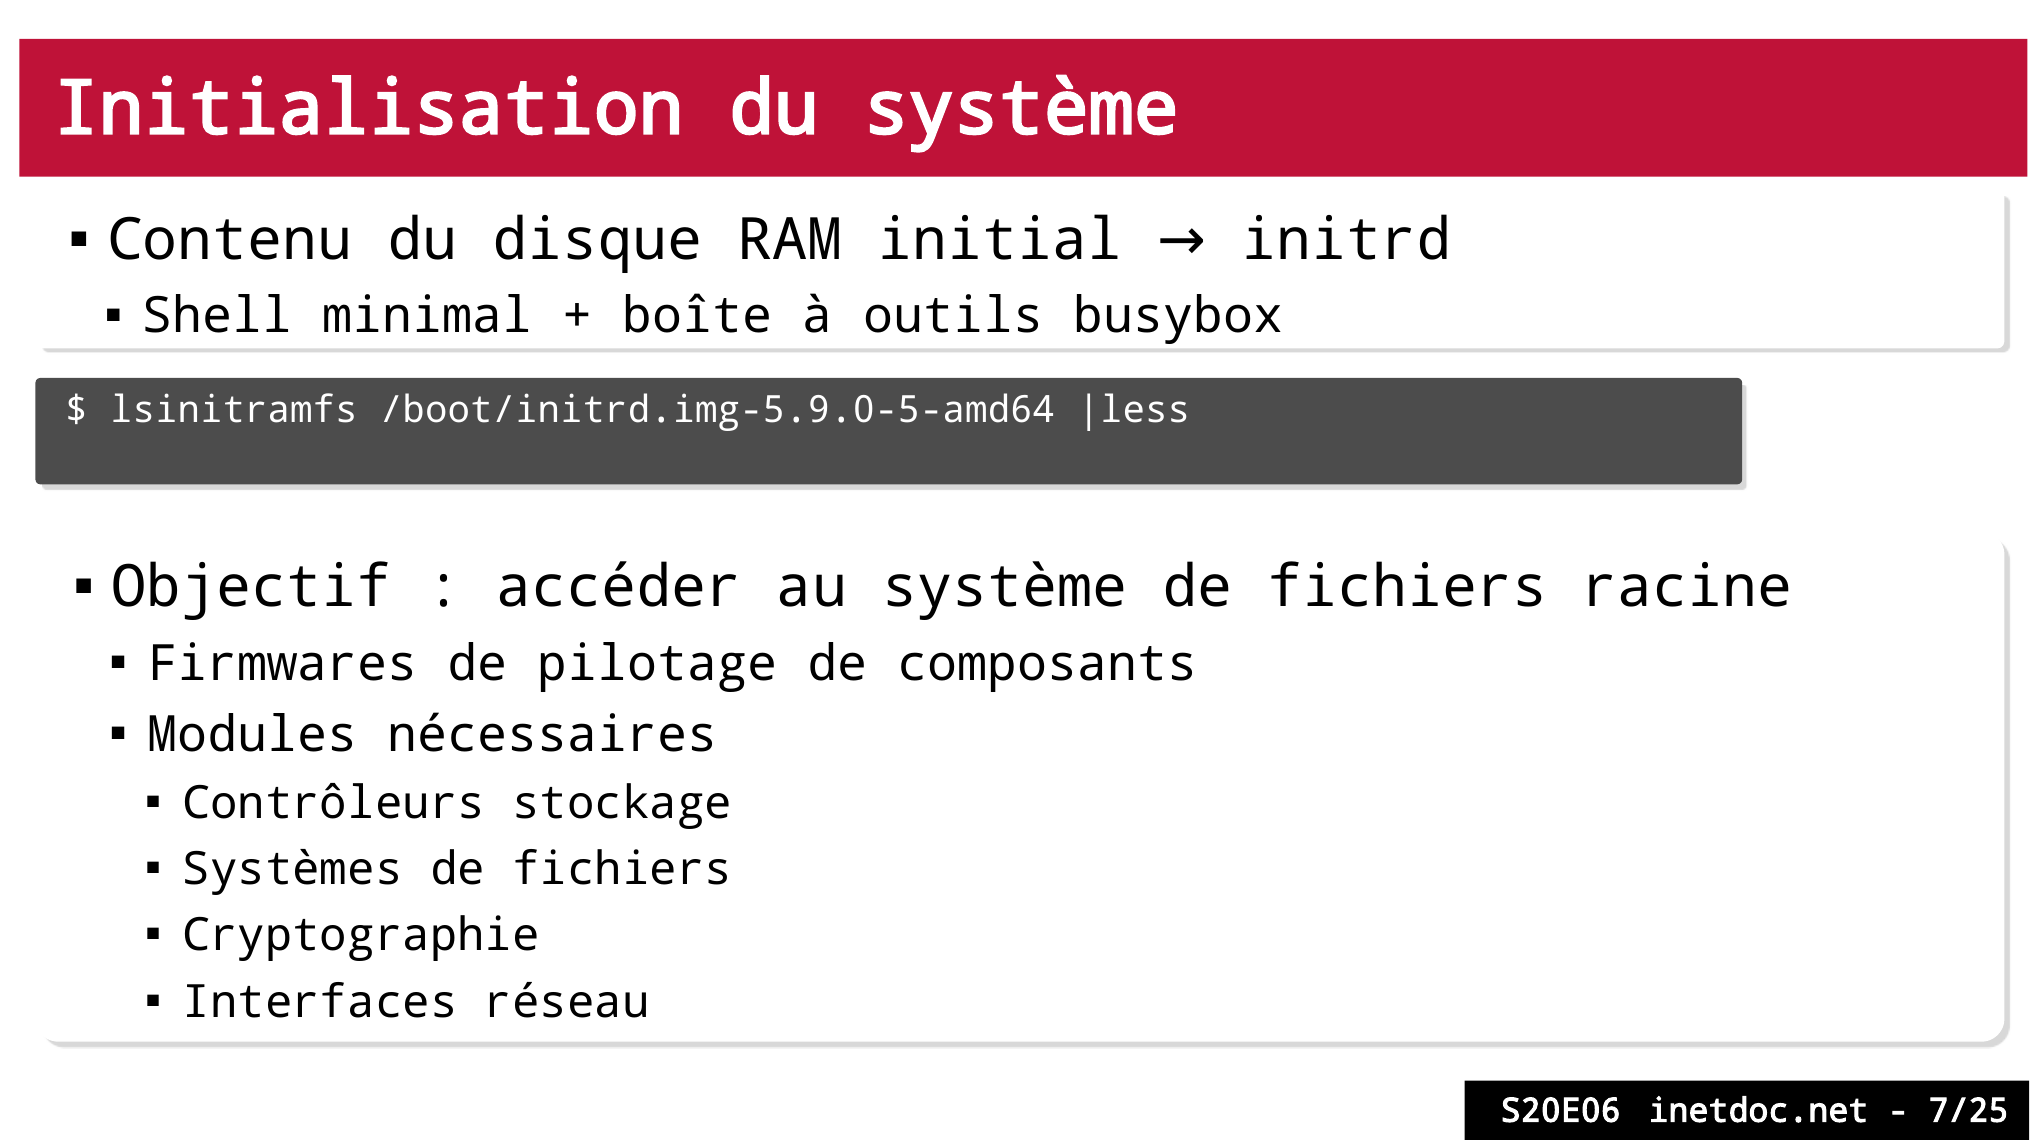

Initialisation du système
Contenu du disque RAM initial → initrd
Shell minimal + boîte à outils busybox
$ lsinitramfs /boot/initrd.img-5.9.0-5-amd64 |less
Objectif : accéder au système de fichiers racine
Firmwares de pilotage de composants
Modules nécessaires
Contrôleurs stockage
Systèmes de fichiers
Cryptographie
Interfaces réseau
S20E06	inetdoc.net - /25